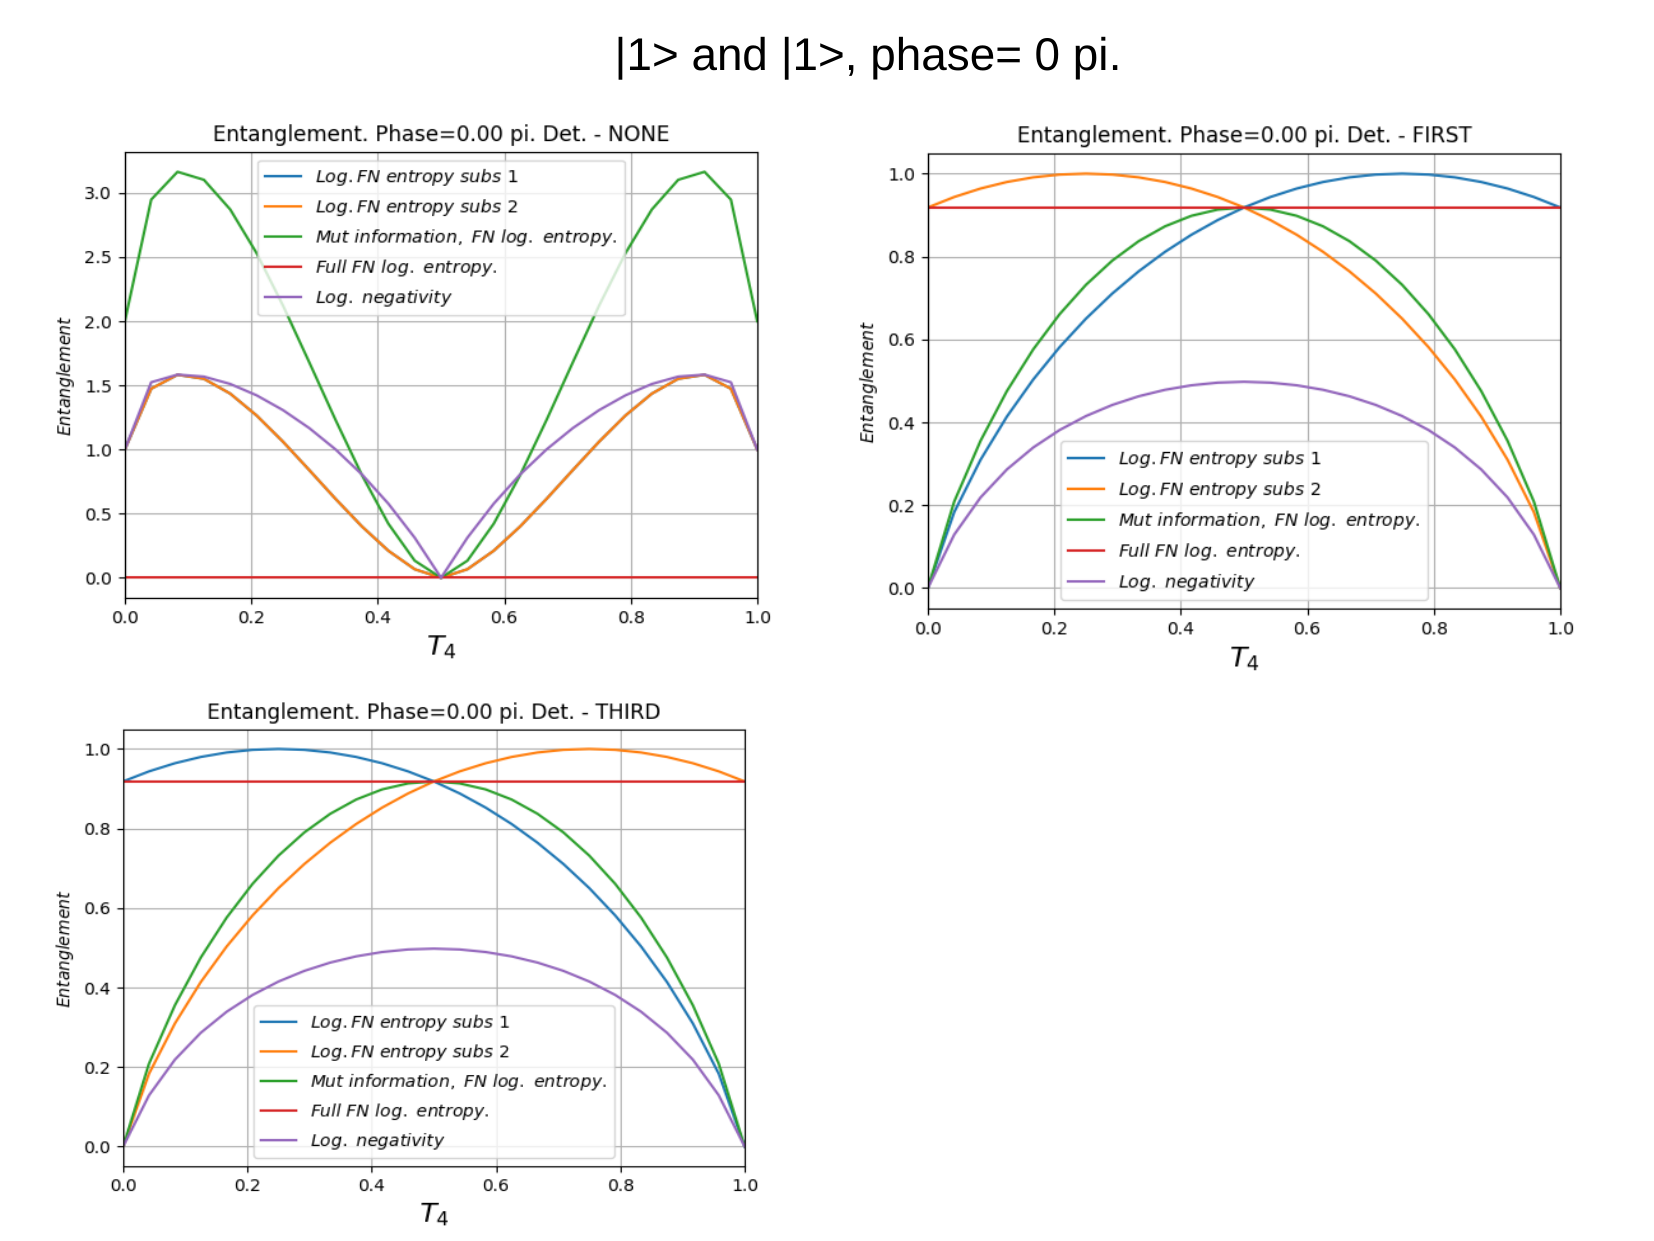

# |1> and |1>, phase= 0 pi.